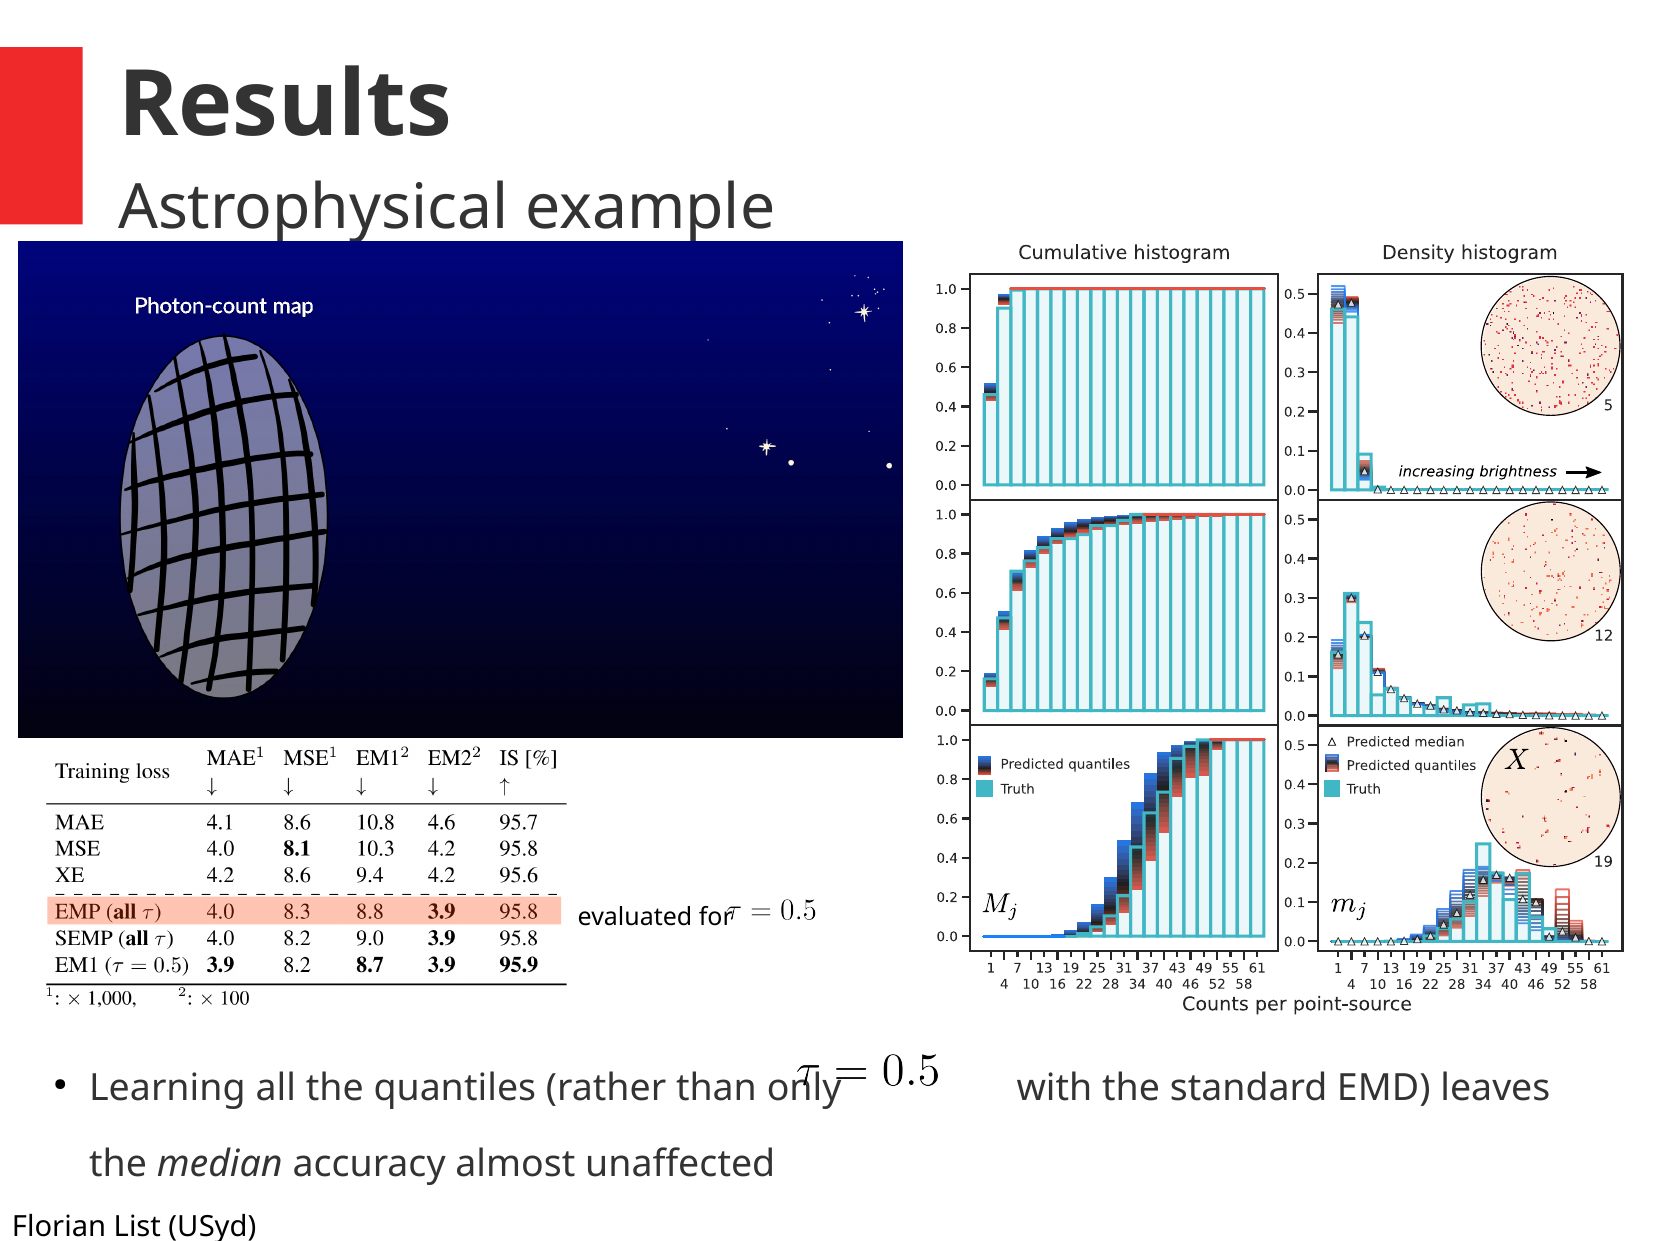

# Results Astrophysical example
evaluated for
Learning all the quantiles (rather than only with the standard EMD) leaves
the median accuracy almost unaffected